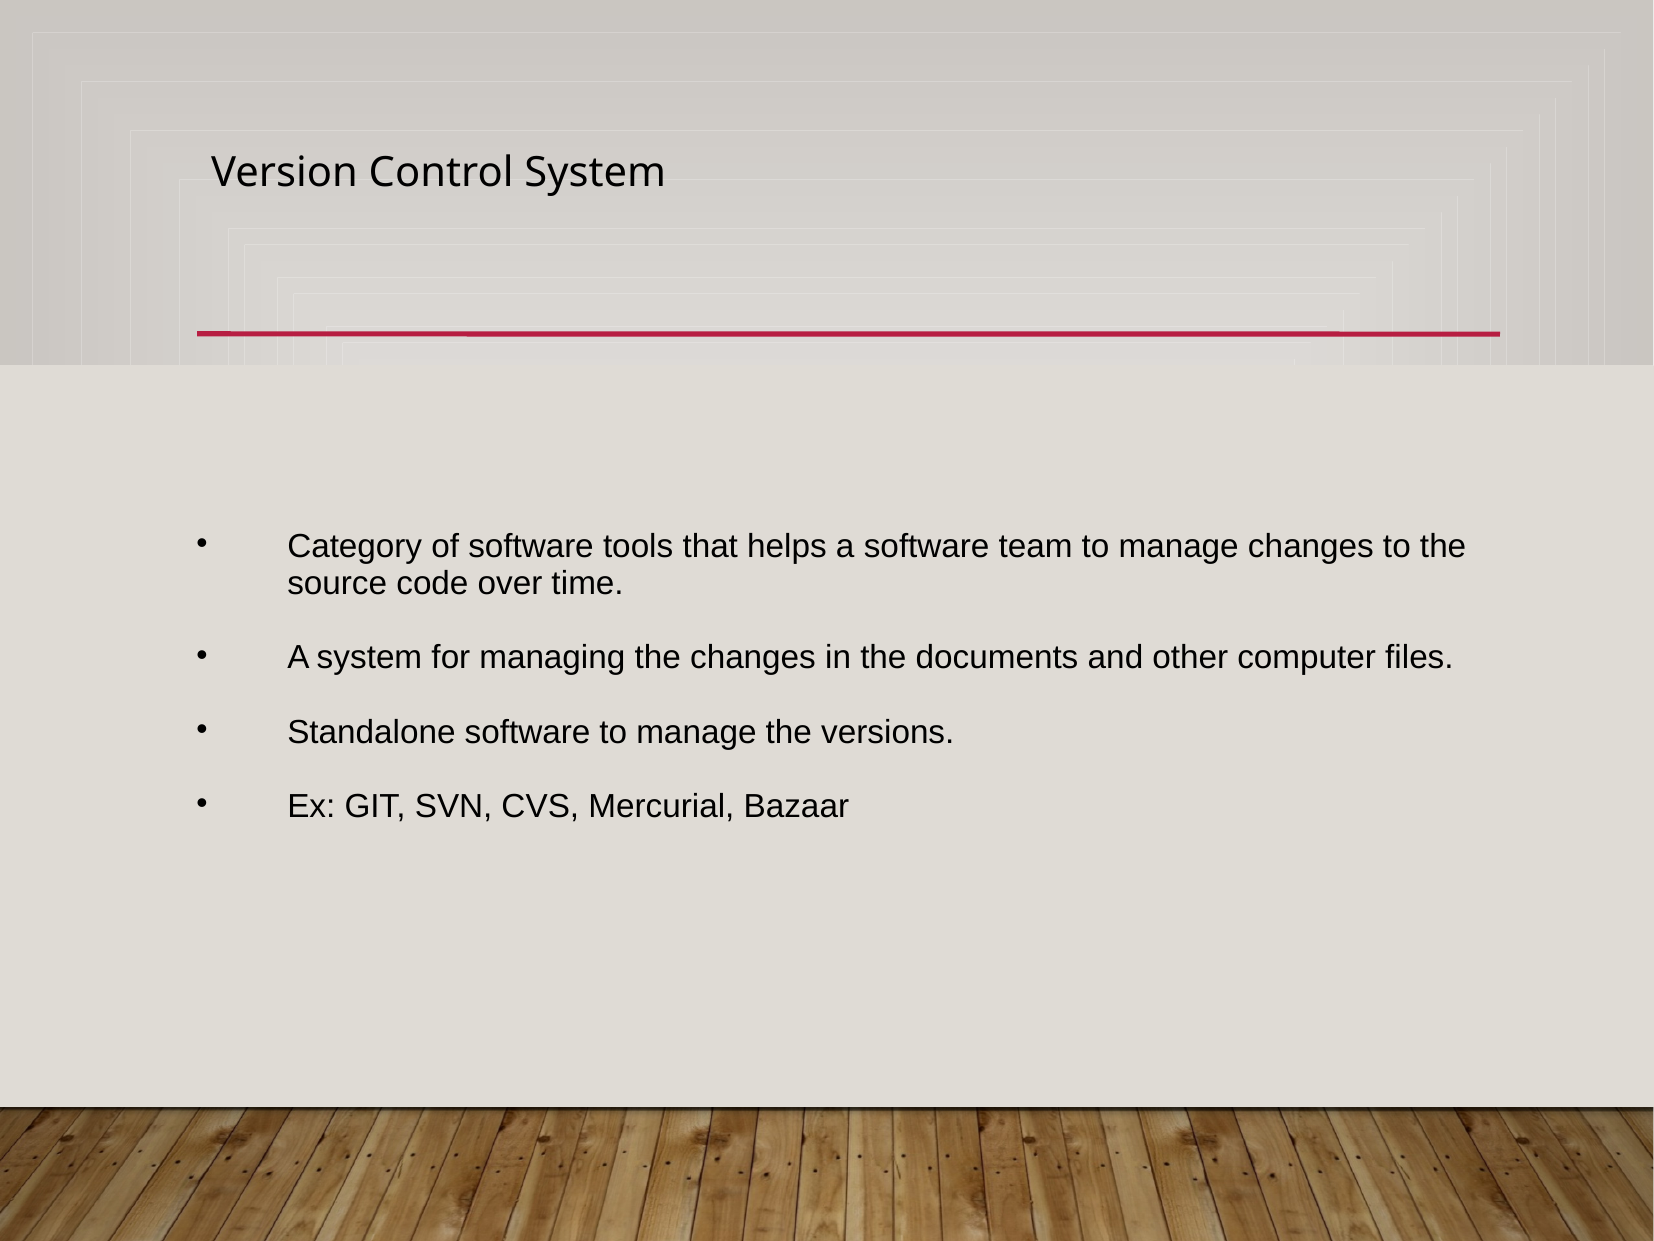

# Version Control System
Category of software tools that helps a software team to manage changes to the source code over time.
A system for managing the changes in the documents and other computer files.
Standalone software to manage the versions.
Ex: GIT, SVN, CVS, Mercurial, Bazaar